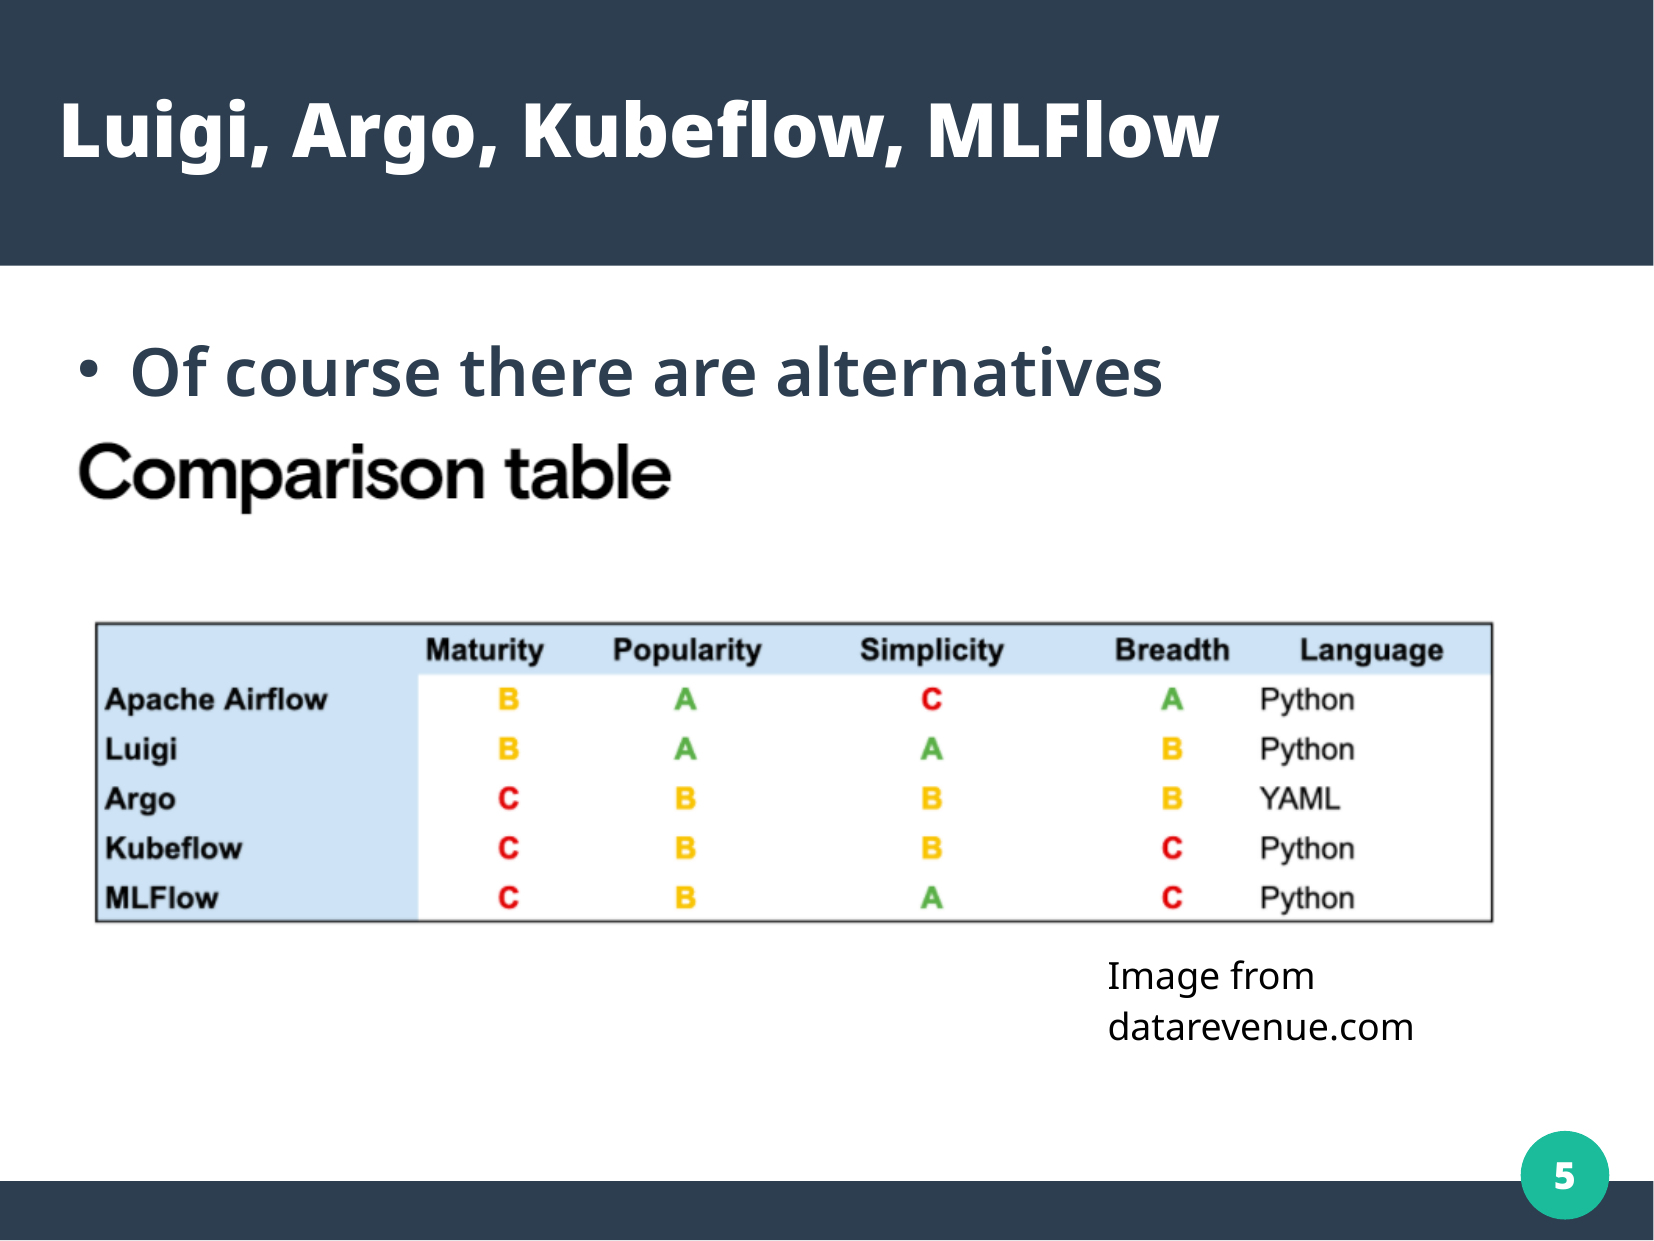

# Luigi, Argo, Kubeflow, MLFlow
Of course there are alternatives
Image from datarevenue.com
5